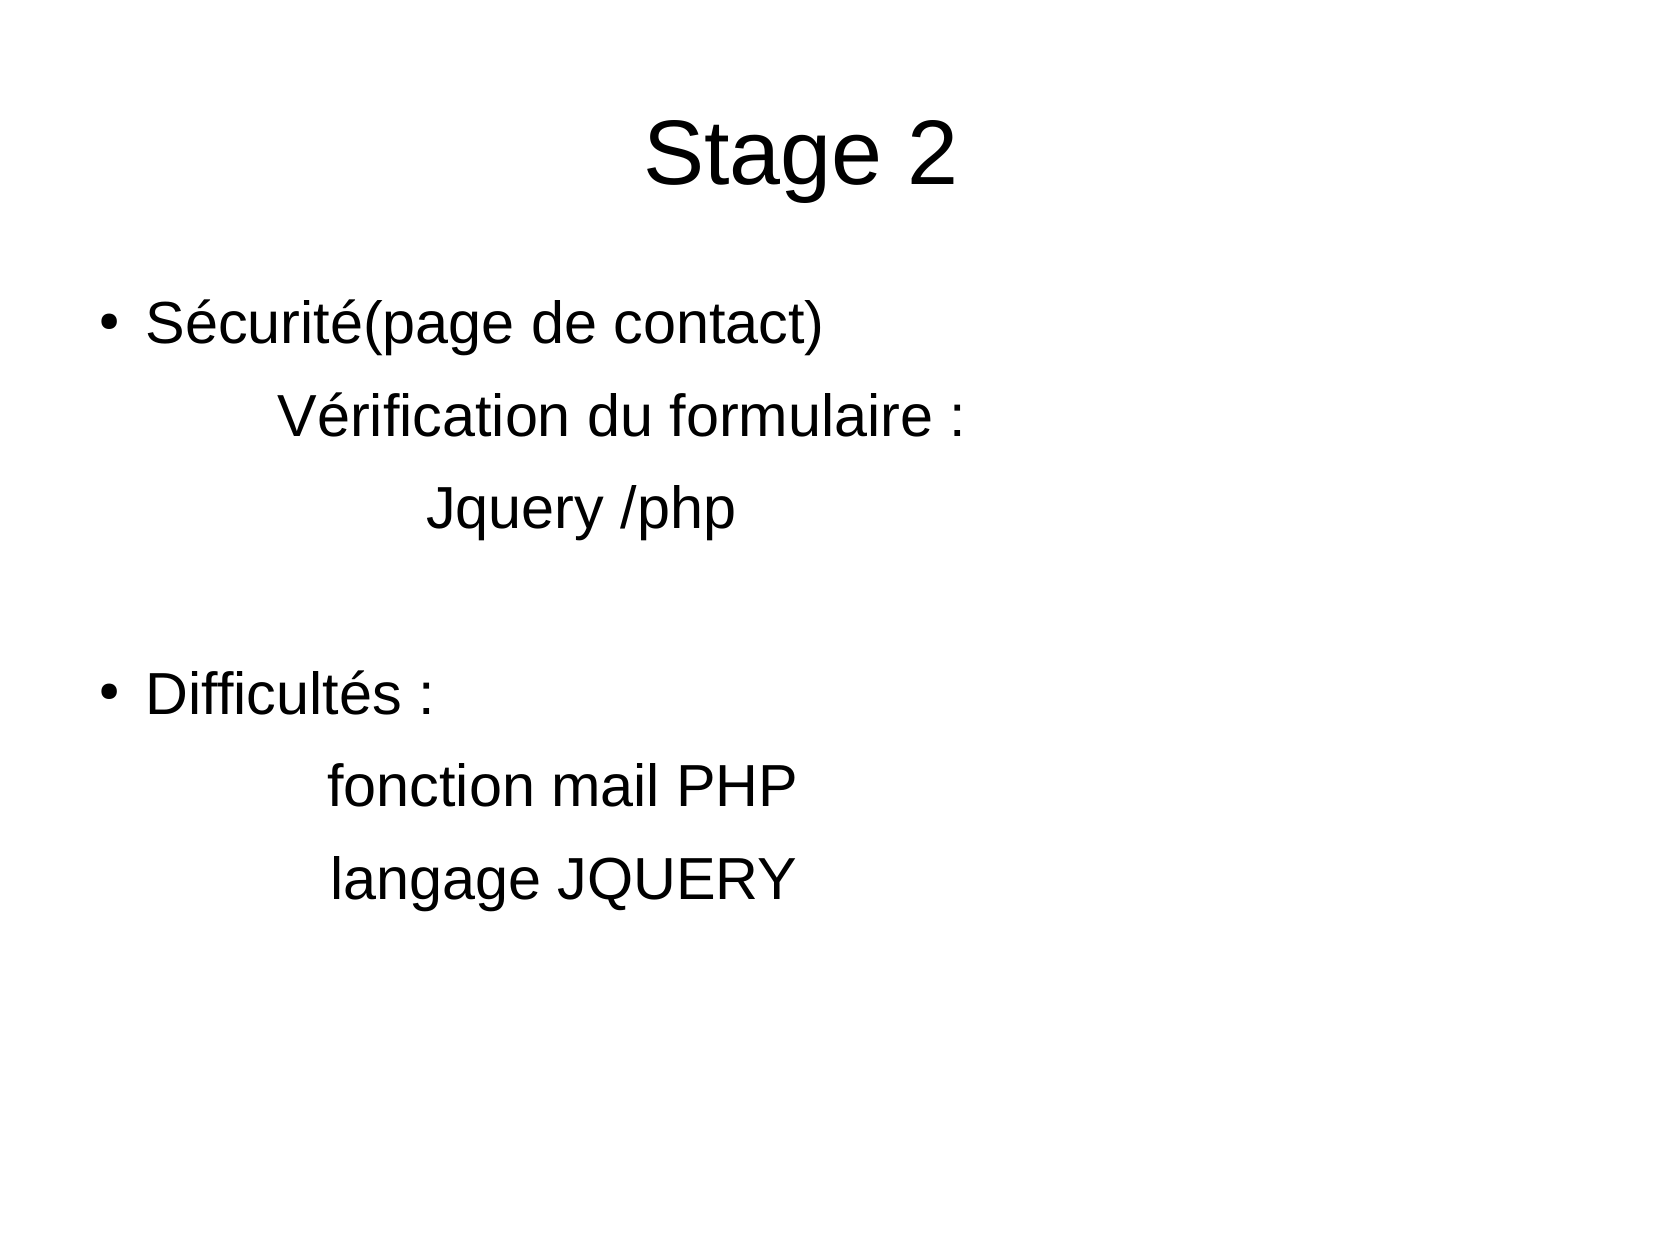

# Stage 2
Sécurité(page de contact)
 Vérification du formulaire :
 Jquery /php
Difficultés :
 fonction mail PHP
 langage JQUERY